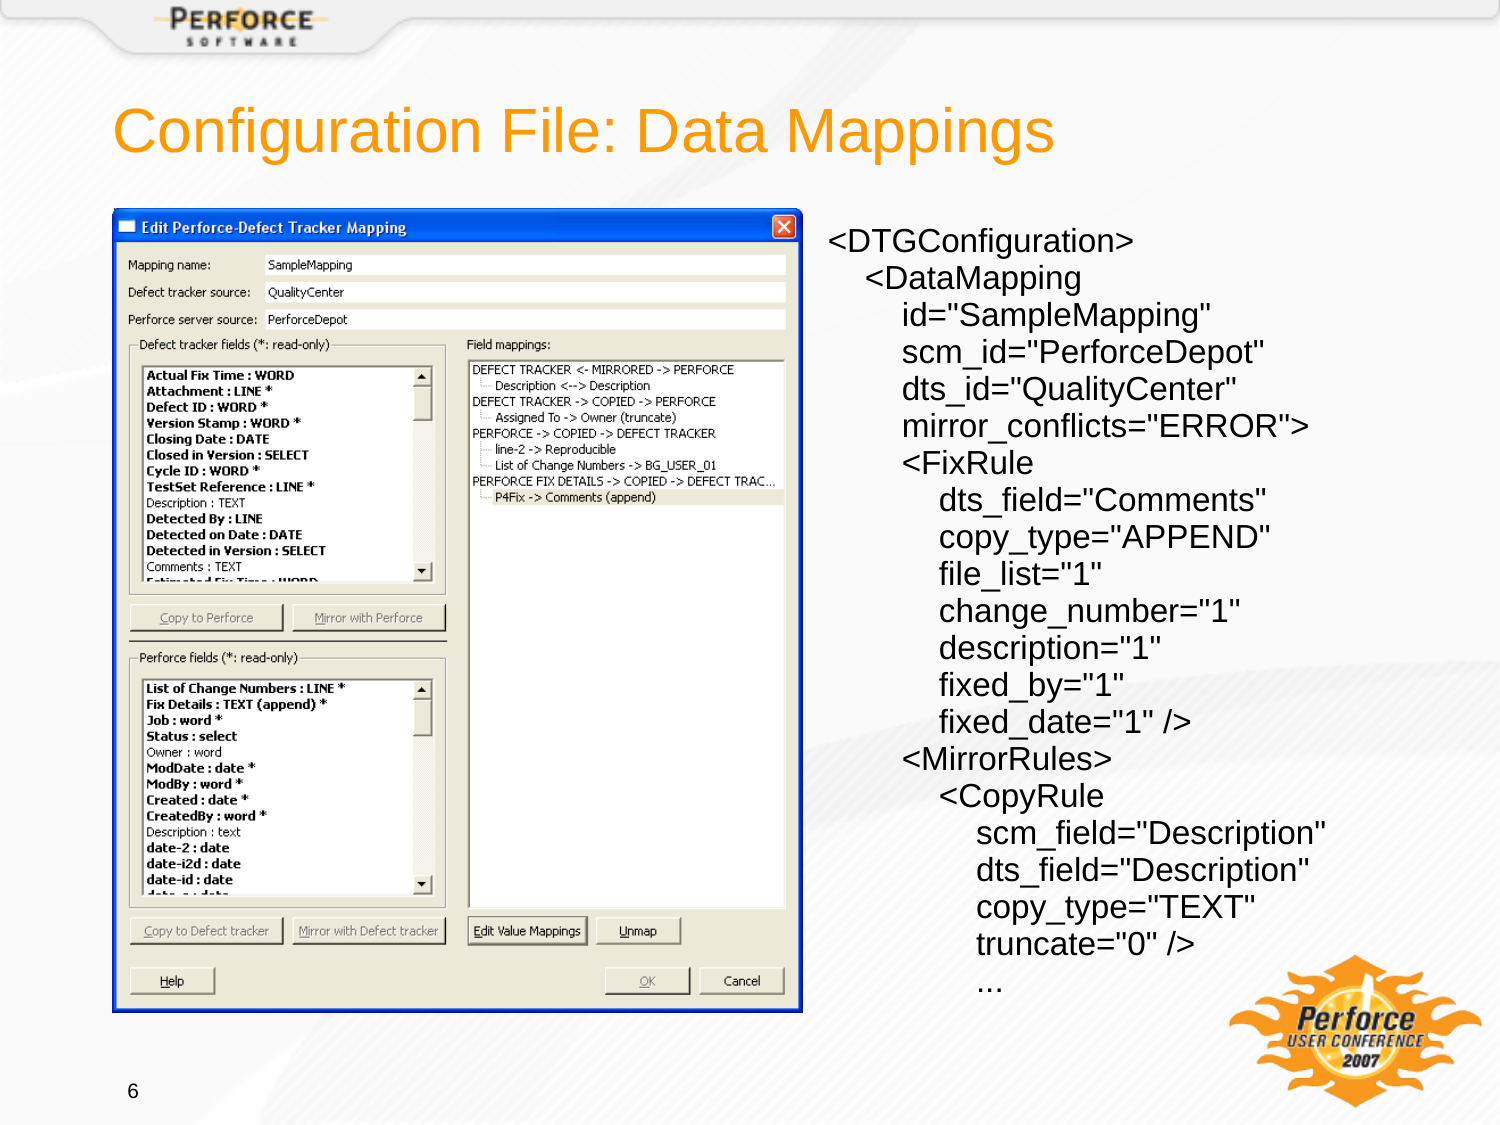

# Configuration File: Data Mappings
<DTGConfiguration>
 <DataMapping
 id="SampleMapping"
 scm_id="PerforceDepot"
 dts_id="QualityCenter"
 mirror_conflicts="ERROR">
 <FixRule
 dts_field="Comments"
 copy_type="APPEND"
 file_list="1"
 change_number="1"
 description="1"
 fixed_by="1"
 fixed_date="1" />
 <MirrorRules>
 <CopyRule
 scm_field="Description"
 dts_field="Description"
 copy_type="TEXT"
 truncate="0" />
 ...